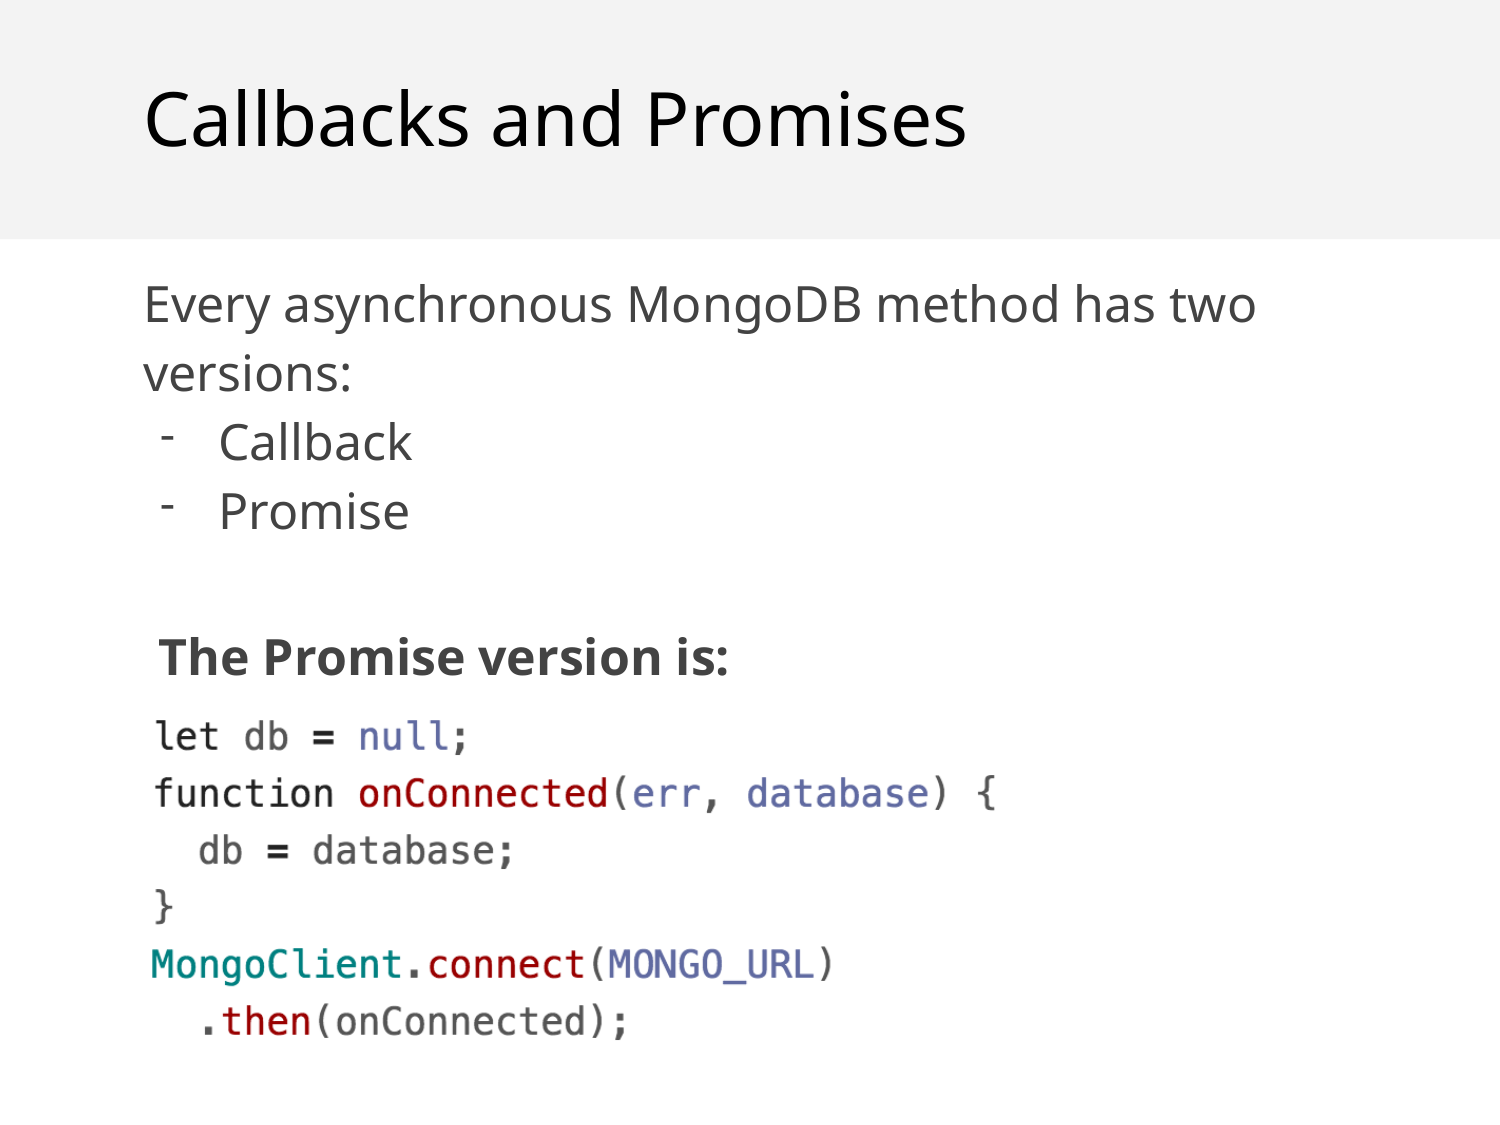

# Callbacks and Promises
Every asynchronous MongoDB method has two versions:
Callback
Promise
The Promise version is: